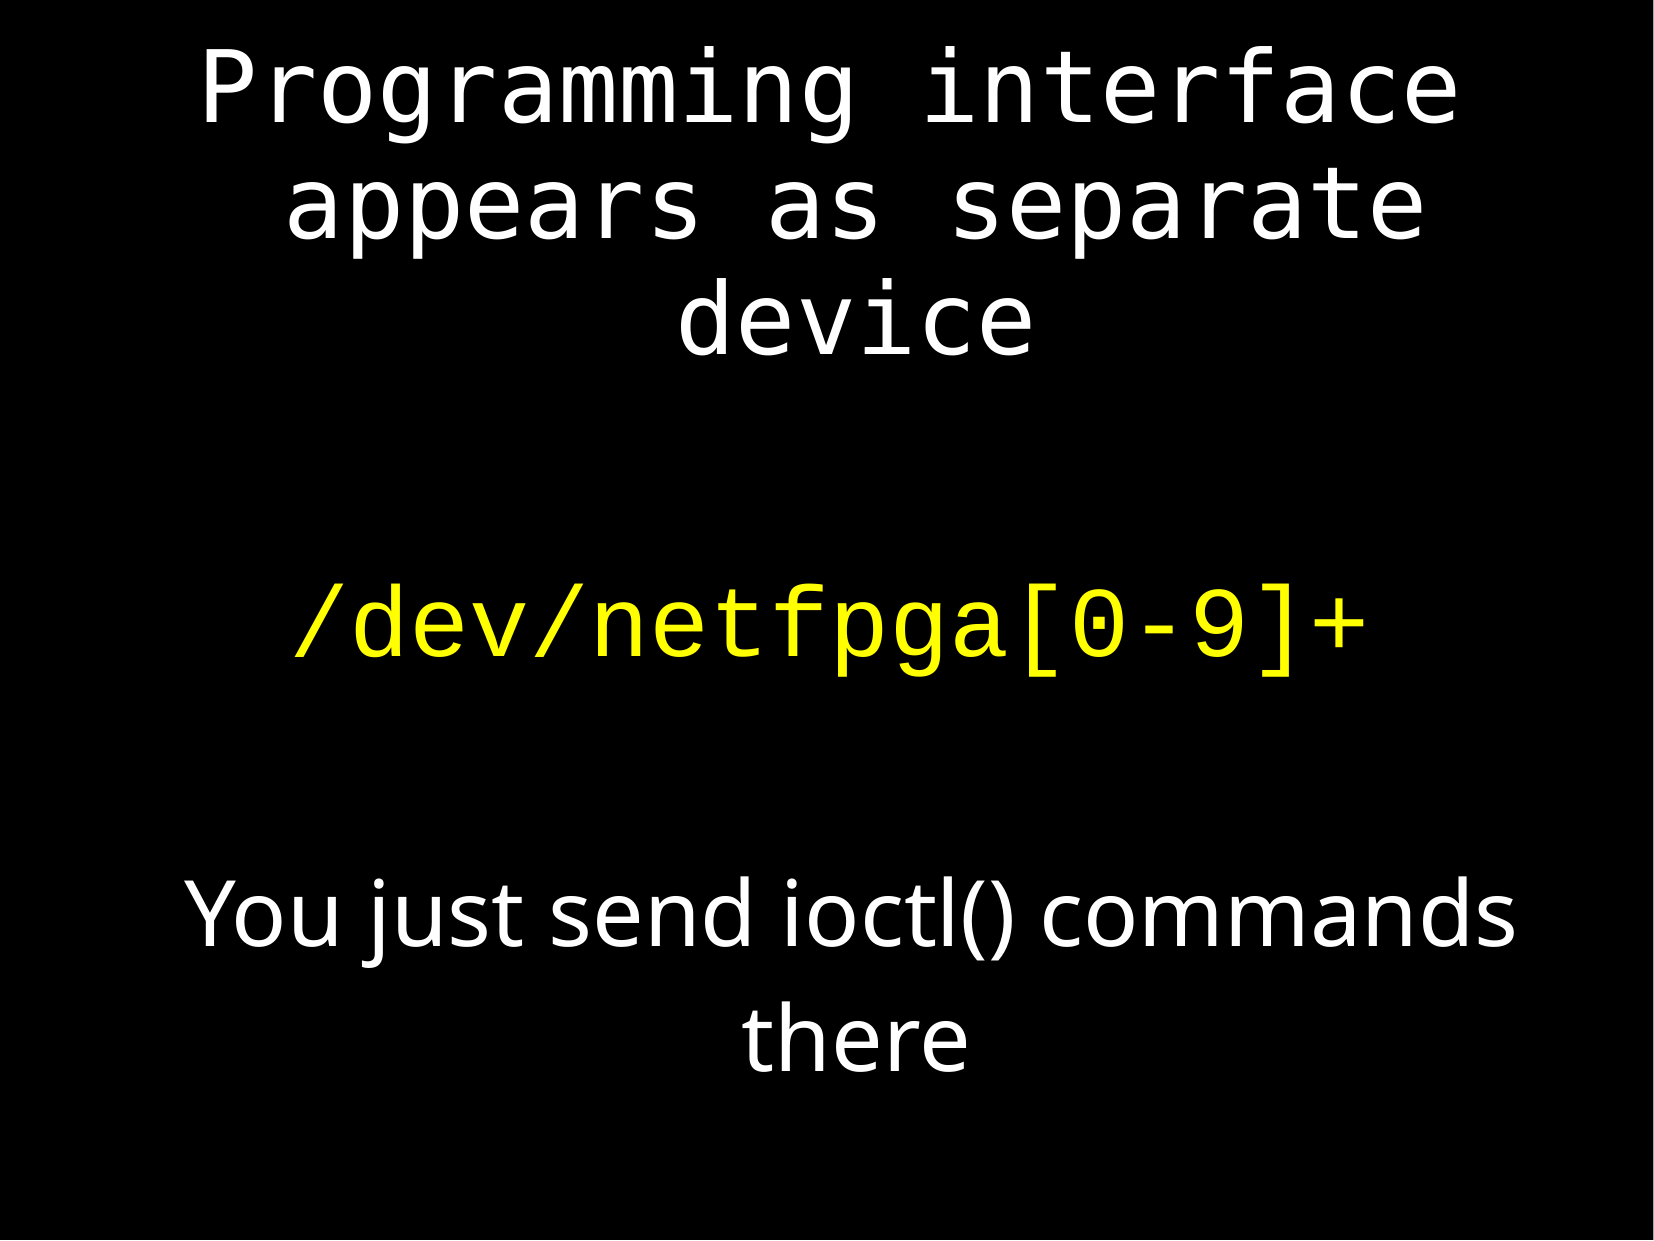

# Programming interface appears as separate device
/dev/netfpga[0-9]+
 You just send ioctl() commands there